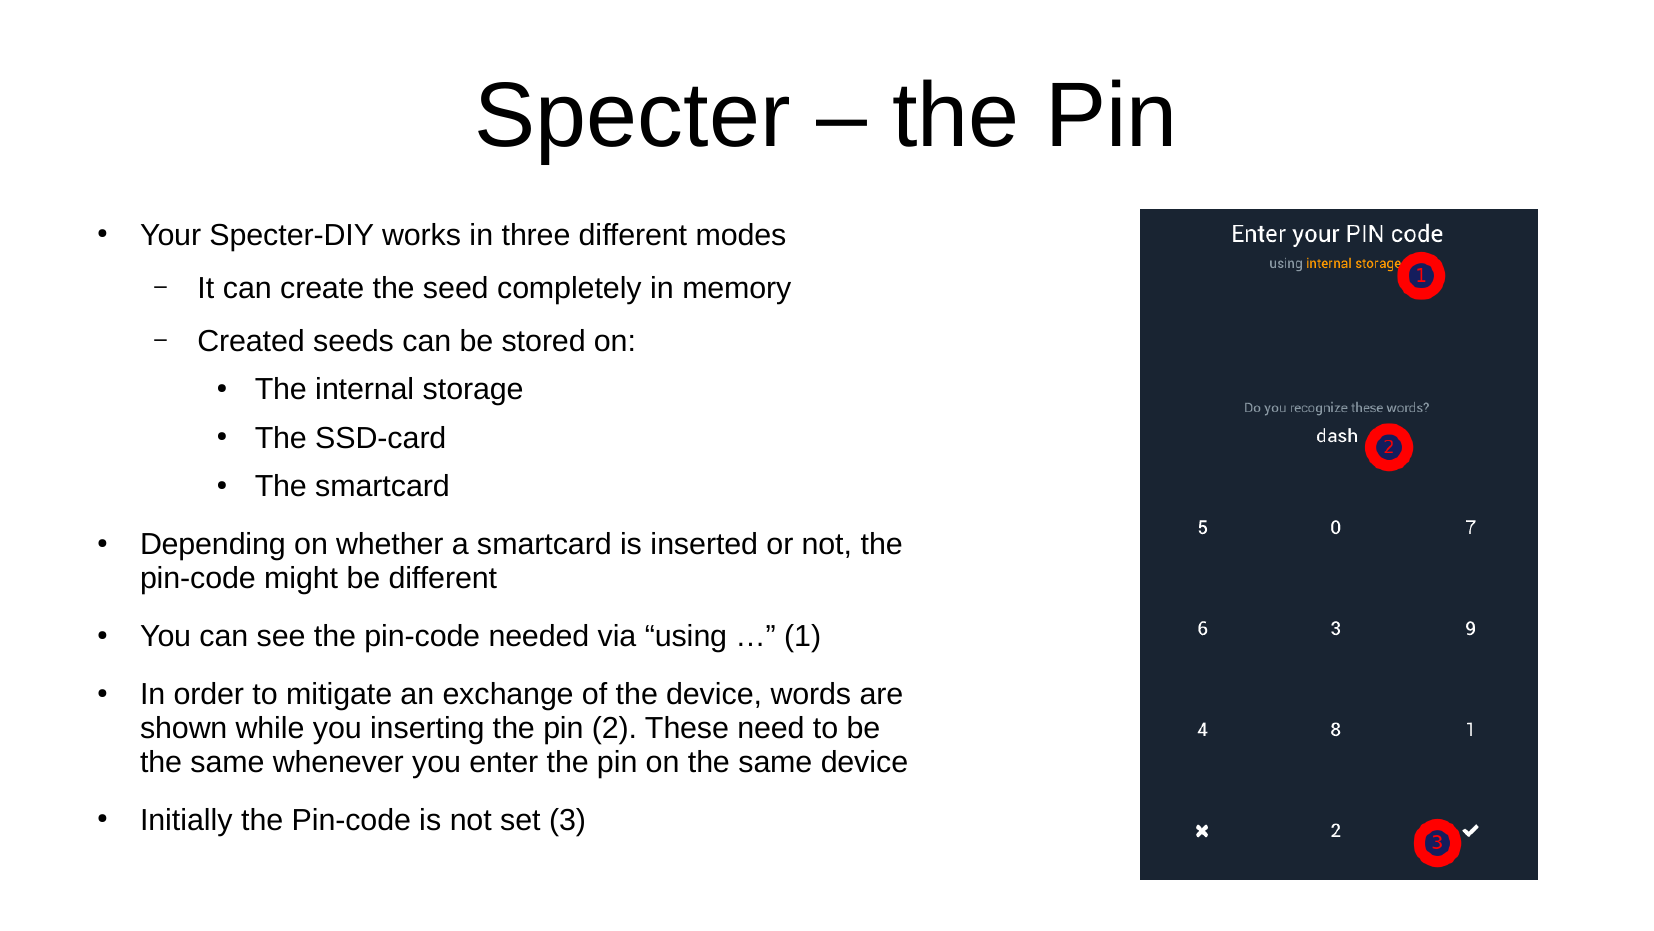

# Specter – the Pin
Your Specter-DIY works in three different modes
It can create the seed completely in memory
Created seeds can be stored on:
The internal storage
The SSD-card
The smartcard
Depending on whether a smartcard is inserted or not, the pin-code might be different
You can see the pin-code needed via “using …” (1)
In order to mitigate an exchange of the device, words are shown while you inserting the pin (2). These need to be the same whenever you enter the pin on the same device
Initially the Pin-code is not set (3)